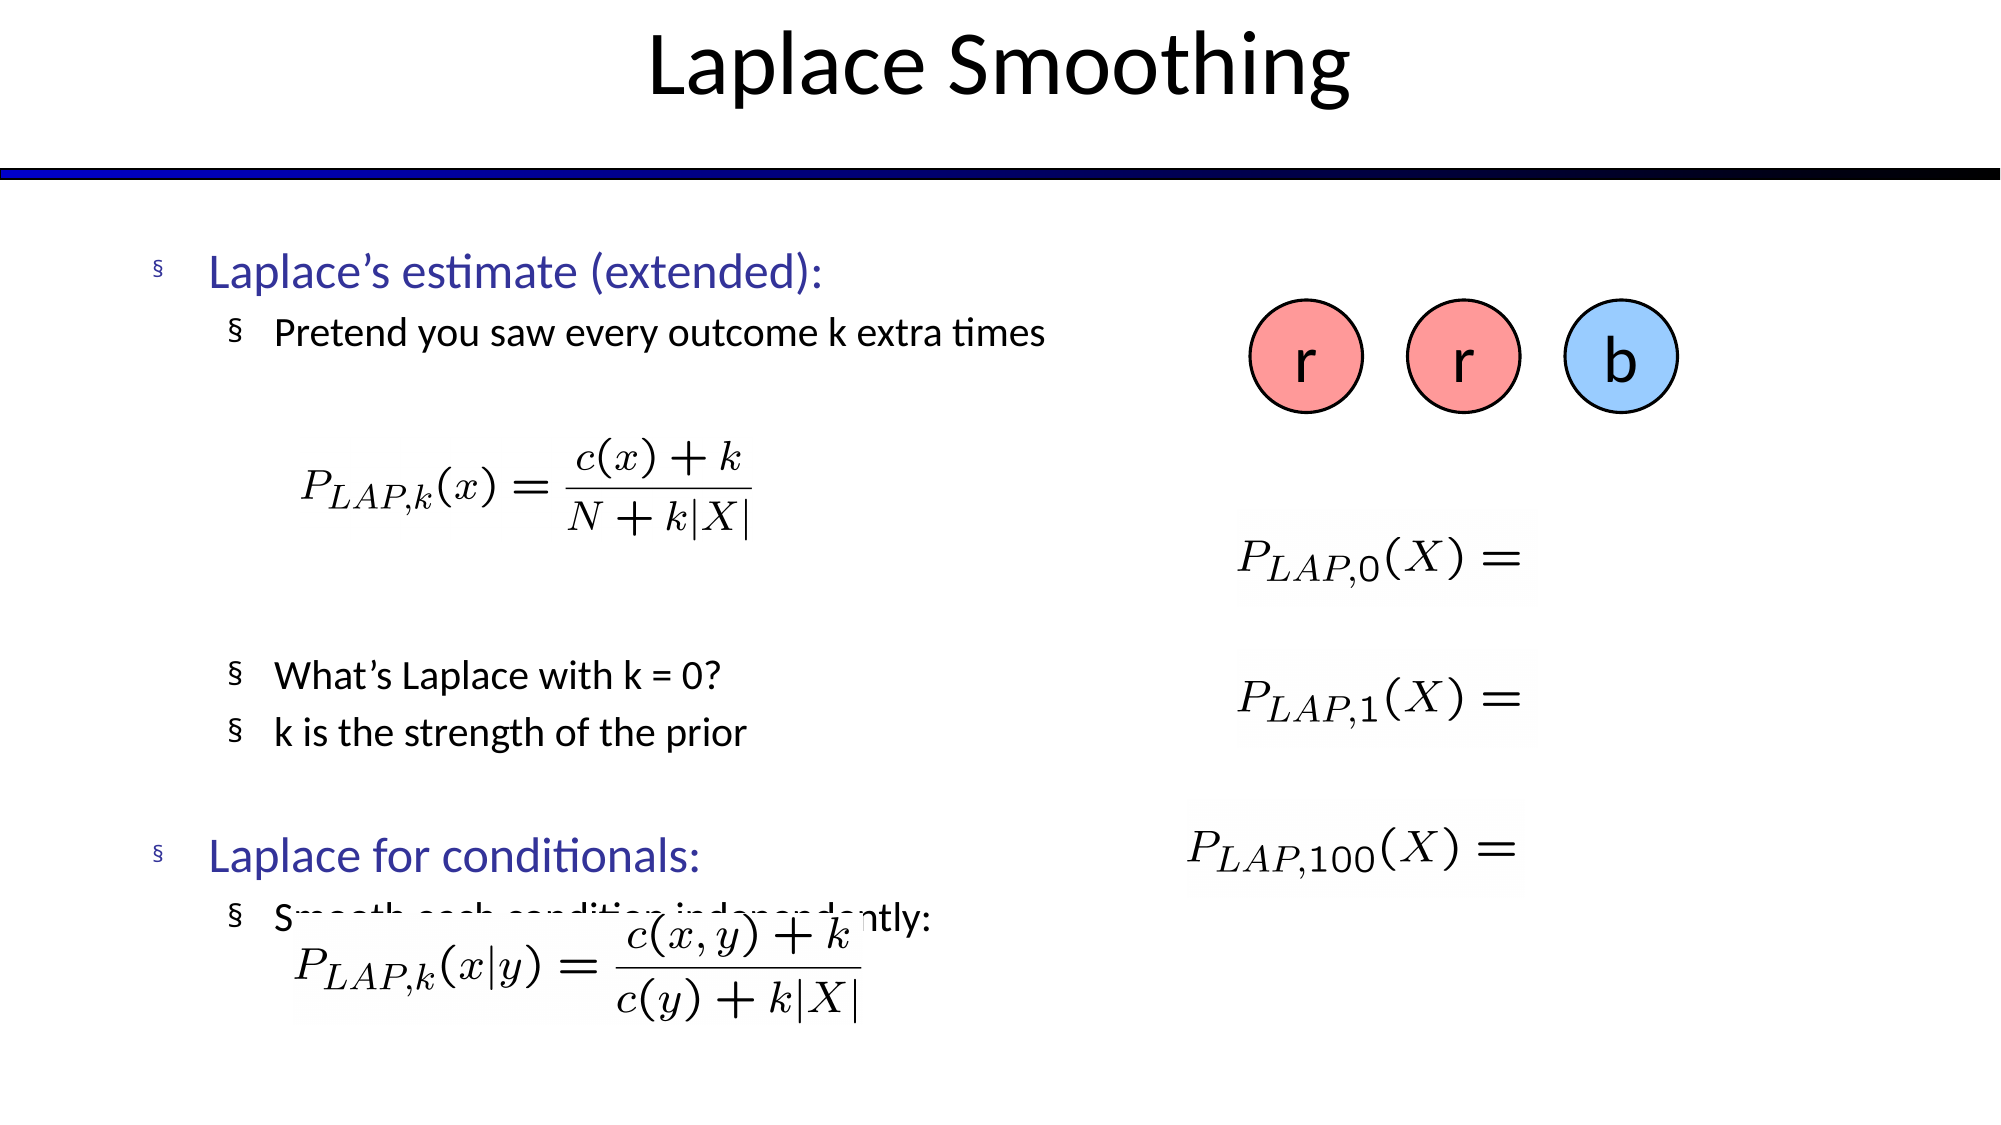

# Laplace Smoothing
Laplace’s estimate (extended):
Pretend you saw every outcome k extra times
What’s Laplace with k = 0?
k is the strength of the prior
Laplace for conditionals:
Smooth each condition independently:
r
r
b